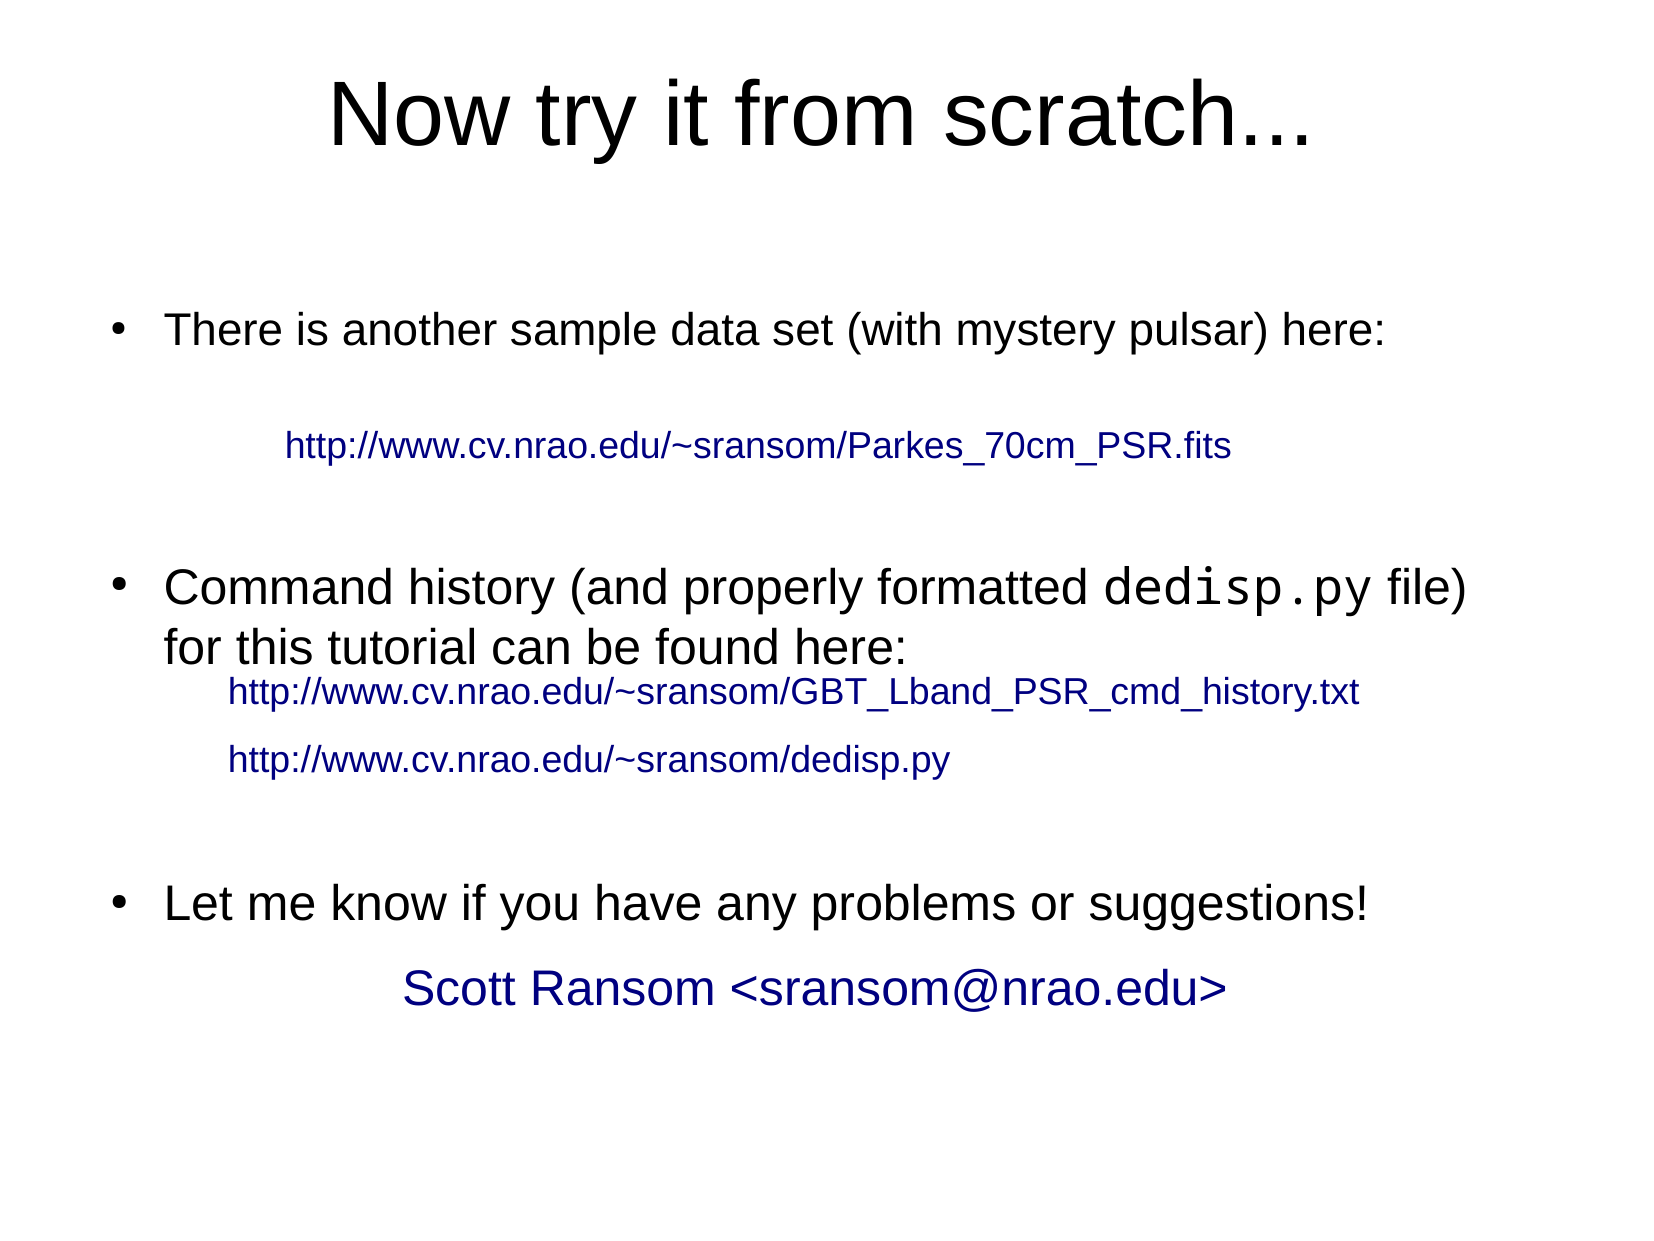

# Now try it from scratch...
There is another sample data set (with mystery pulsar) here:
Command history (and properly formatted dedisp.py file) for this tutorial can be found here:
Let me know if you have any problems or suggestions!
Scott Ransom <sransom@nrao.edu>
http://www.cv.nrao.edu/~sransom/Parkes_70cm_PSR.fits
http://www.cv.nrao.edu/~sransom/GBT_Lband_PSR_cmd_history.txt
http://www.cv.nrao.edu/~sransom/dedisp.py